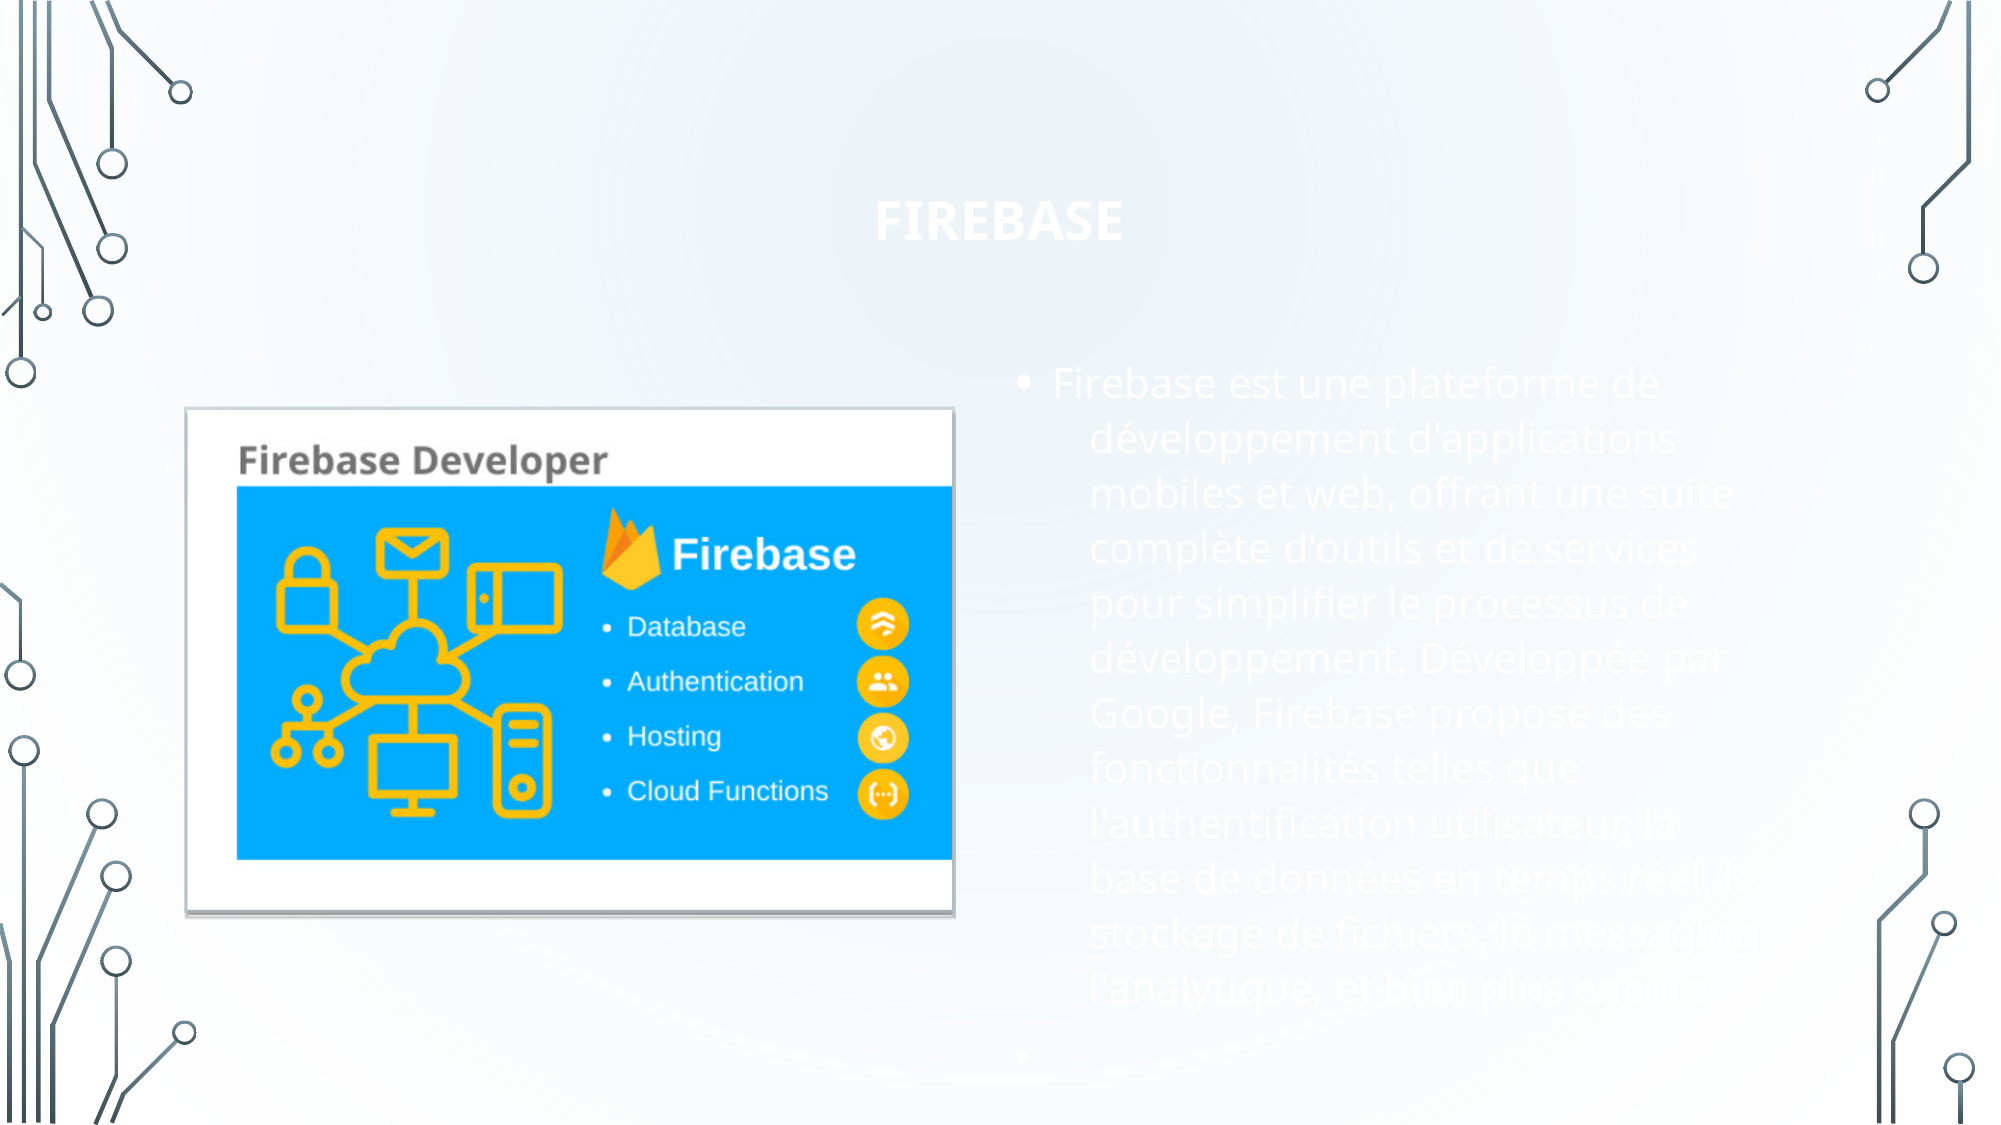

# Firebase
Firebase est une plateforme de développement d'applications mobiles et web, offrant une suite complète d'outils et de services pour simplifier le processus de développement. Développée par Google, Firebase propose des fonctionnalités telles que l'authentification utilisateur, la base de données en temps réel, le stockage de fichiers, le messaging, l'analytique, et bien plus encore.